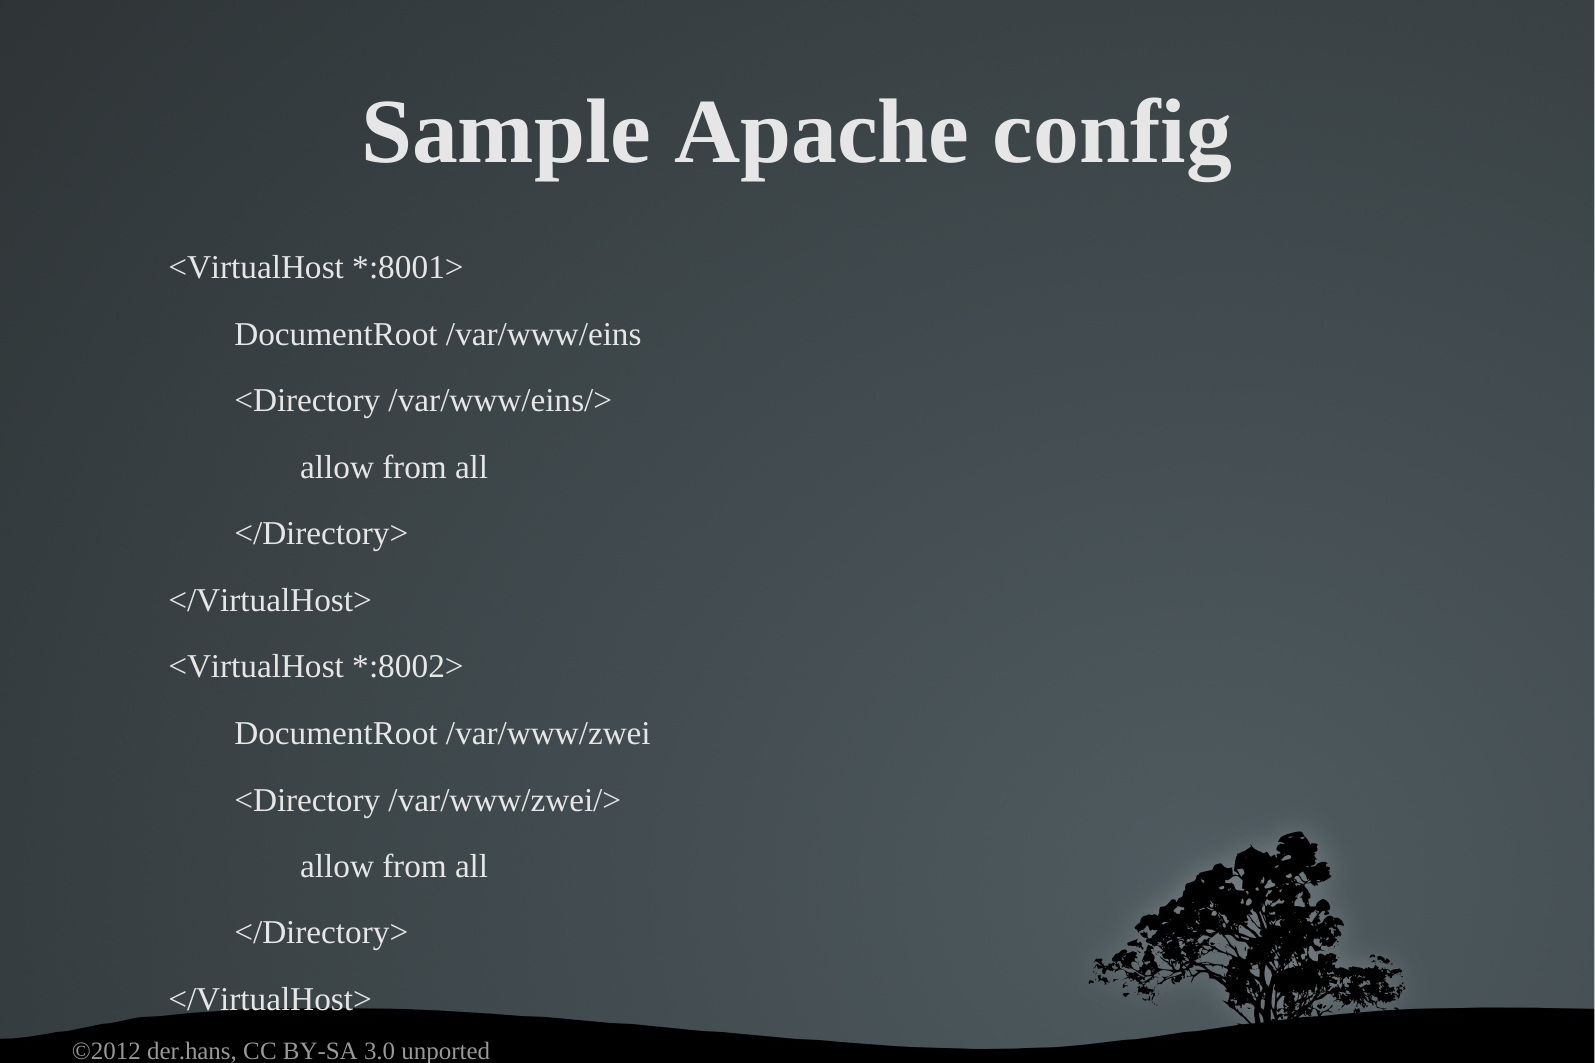

# Sample Apache config
<VirtualHost *:8001>
 DocumentRoot /var/www/eins
 <Directory /var/www/eins/>
 allow from all
 </Directory>
</VirtualHost>
<VirtualHost *:8002>
 DocumentRoot /var/www/zwei
 <Directory /var/www/zwei/>
 allow from all
 </Directory>
</VirtualHost>
©2012 der.hans, CC BY-SA 3.0 unported